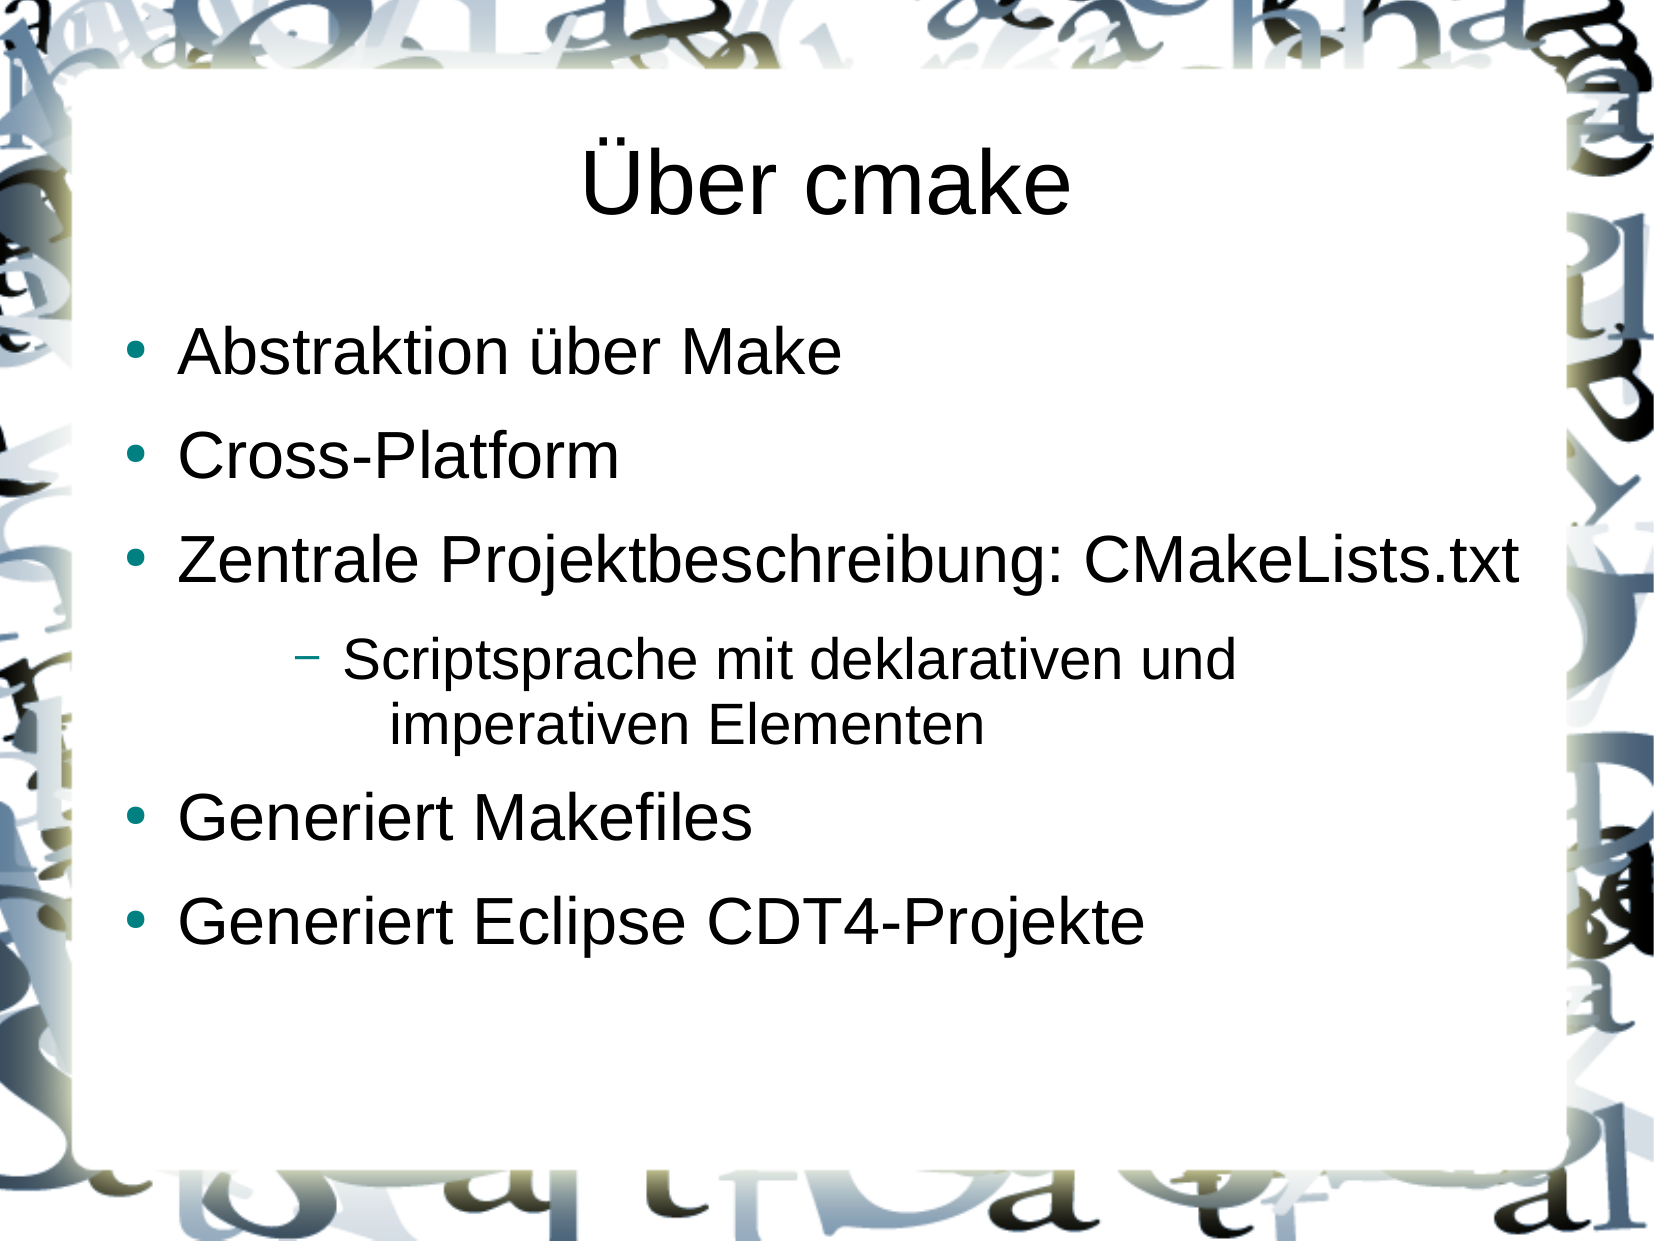

# Über cmake
Abstraktion über Make
Cross-Platform
Zentrale Projektbeschreibung: CMakeLists.txt
Scriptsprache mit deklarativen und imperativen Elementen
Generiert Makefiles
Generiert Eclipse CDT4-Projekte